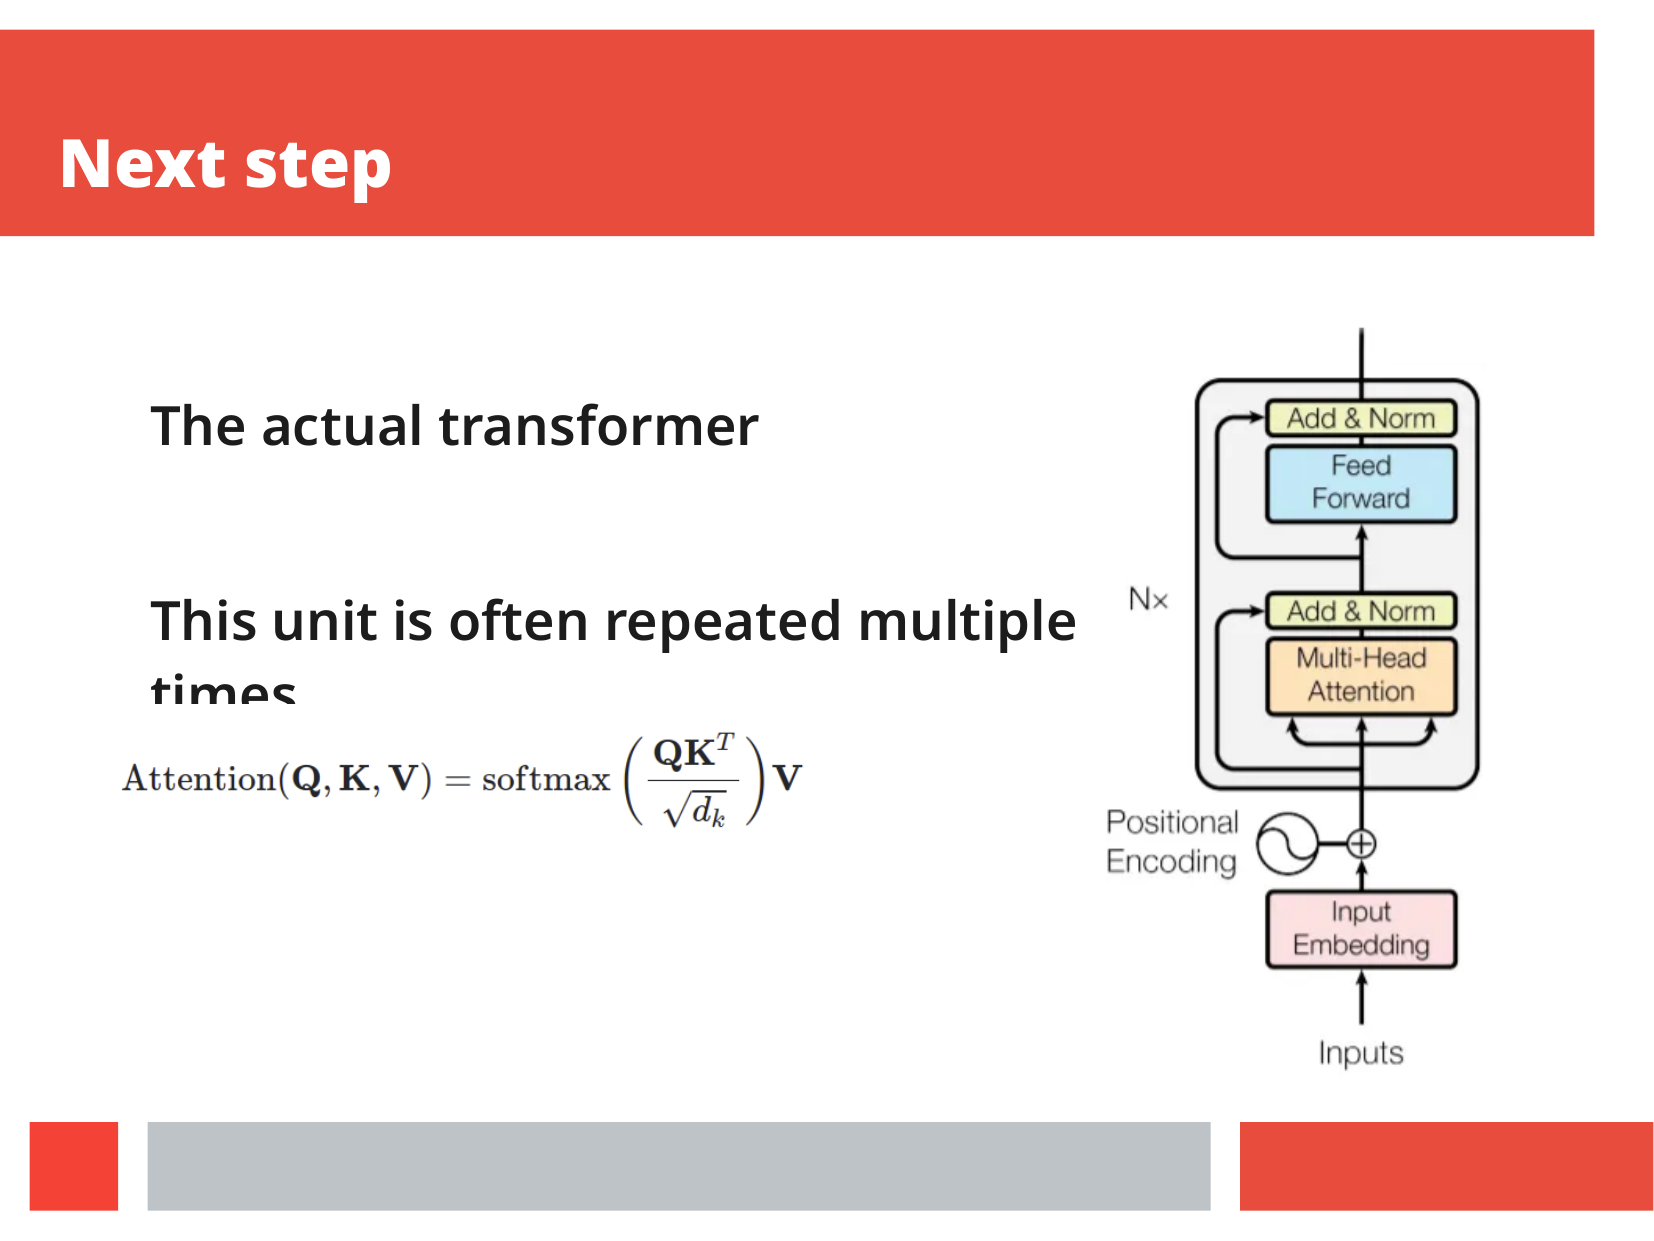

# Next step
The actual transformer
This unit is often repeated multiple times
(no weight sharing!)